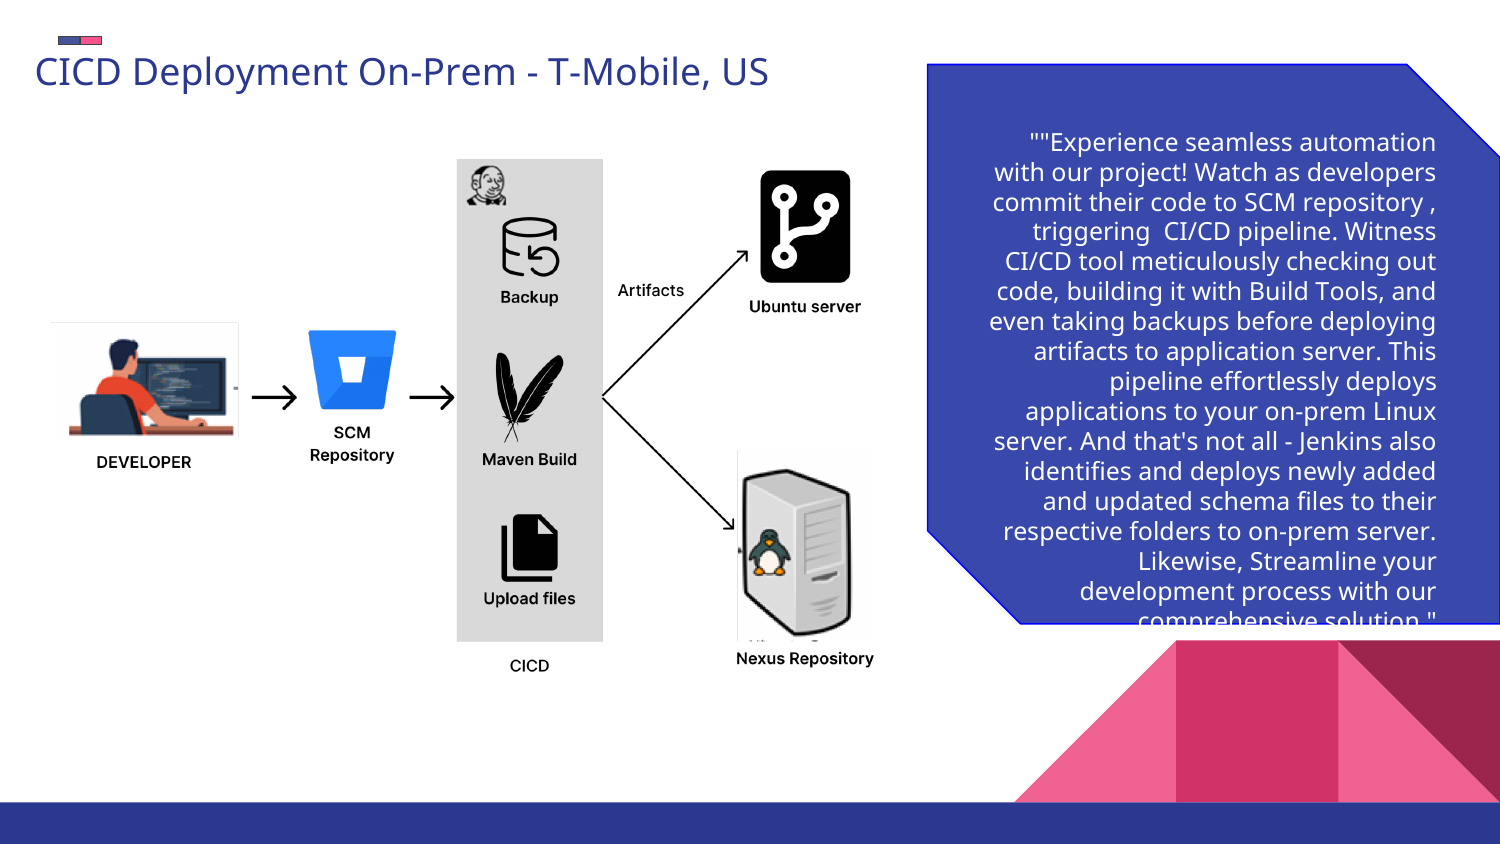

CICD Deployment On-Prem - T-Mobile, US
""Experience seamless automation with our project! Watch as developers commit their code to SCM repository , triggering CI/CD pipeline. Witness CI/CD tool meticulously checking out code, building it with Build Tools, and even taking backups before deploying artifacts to application server. This pipeline effortlessly deploys applications to your on-prem Linux server. And that's not all - Jenkins also identifies and deploys newly added and updated schema files to their respective folders to on-prem server. Likewise, Streamline your development process with our comprehensive solution."